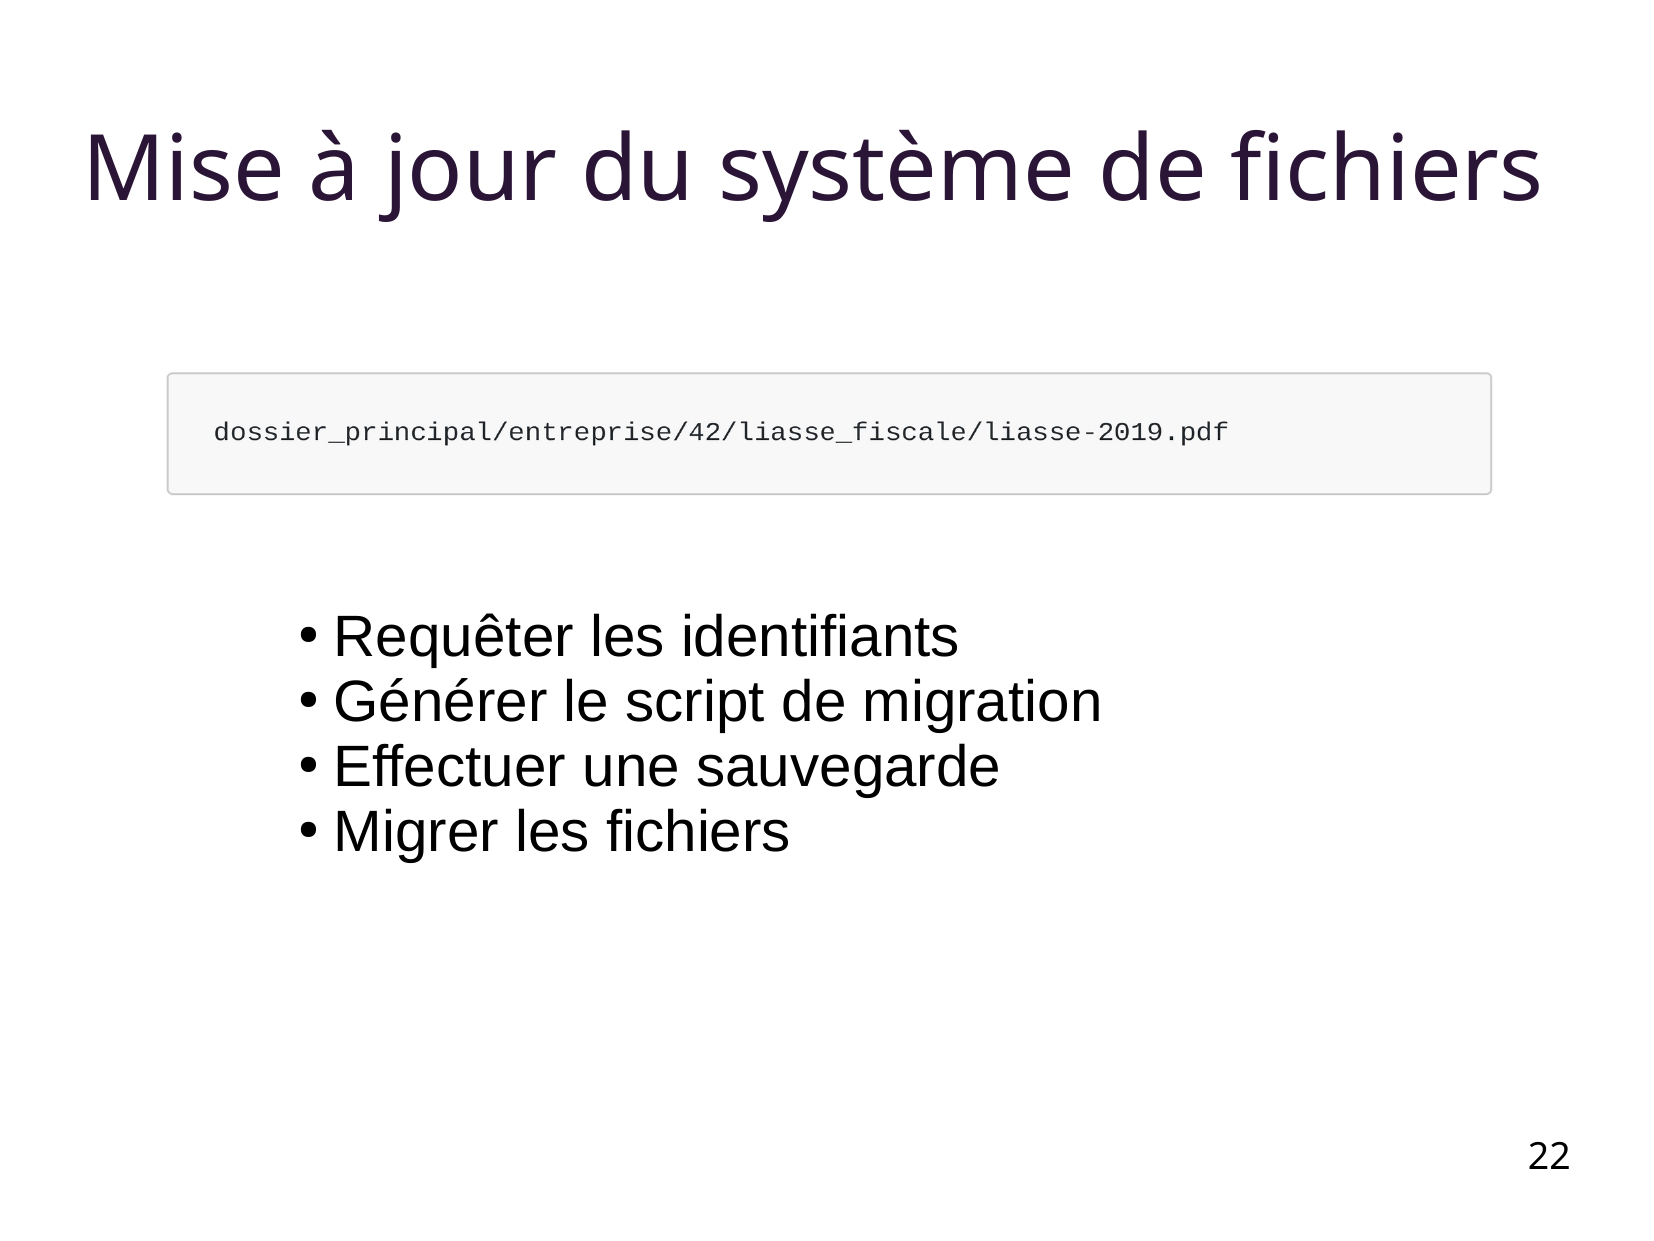

# Mise à jour du système de fichiers
Requêter les identifiants
Générer le script de migration
Effectuer une sauvegarde
Migrer les fichiers
22